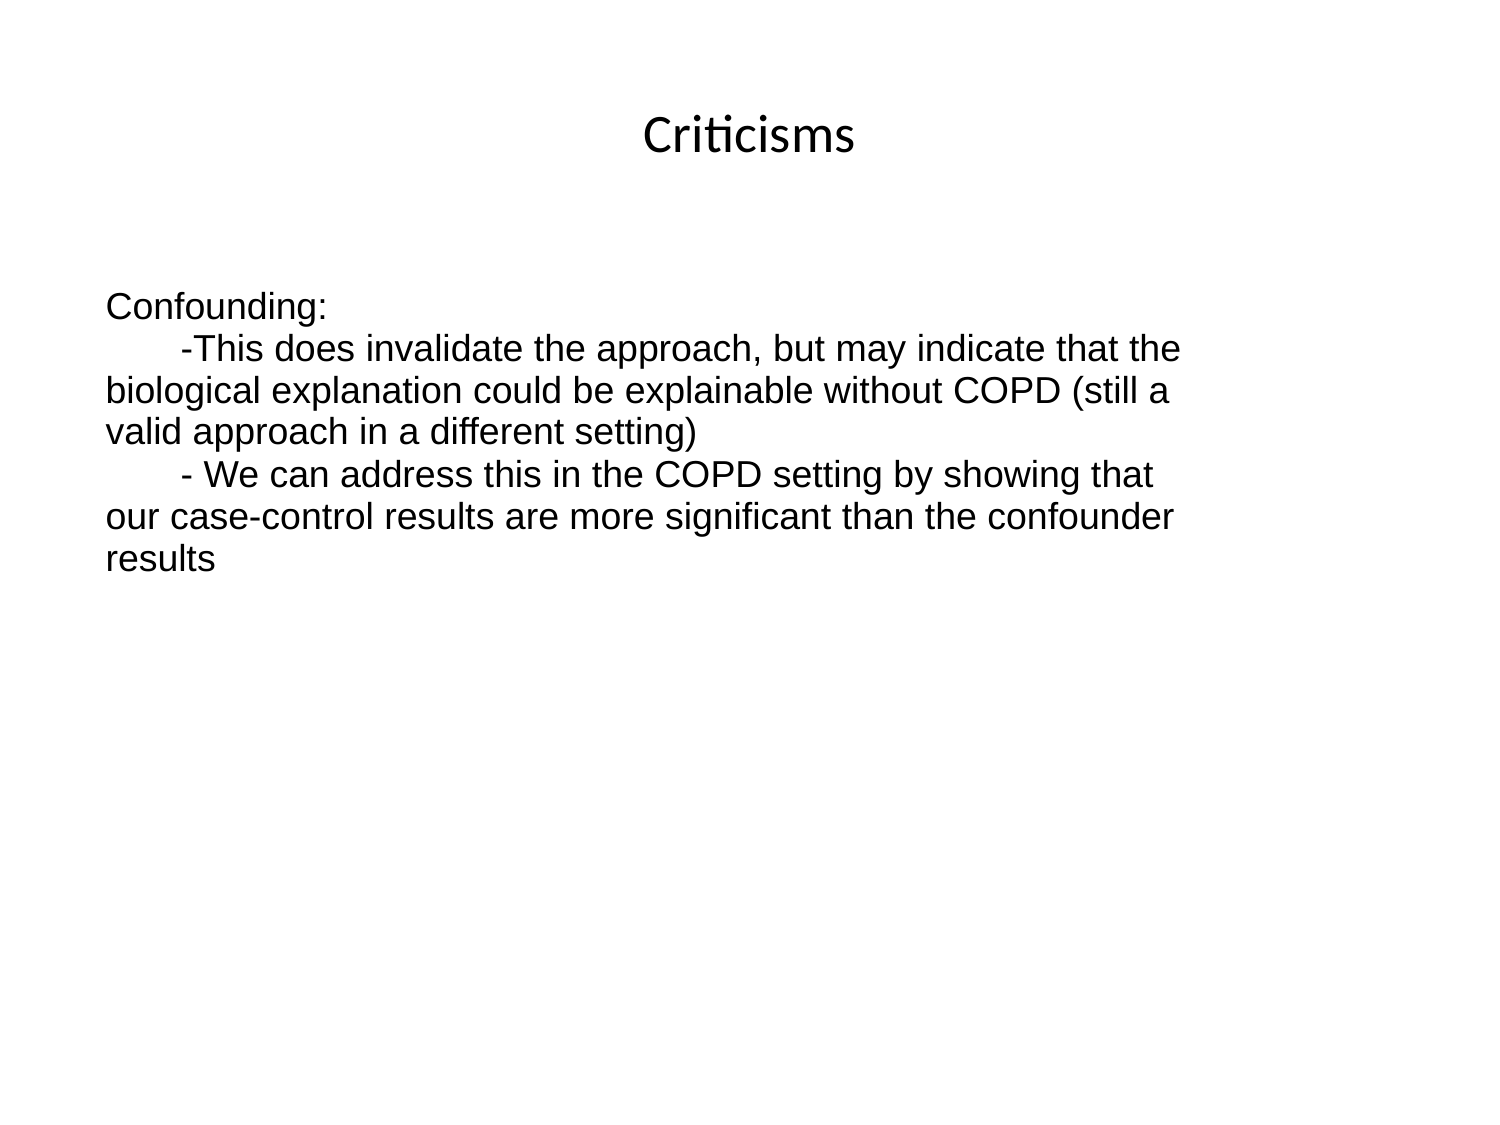

# Criticisms
Confounding:
	-This does invalidate the approach, but may indicate that the biological explanation could be explainable without COPD (still a valid approach in a different setting)
	- We can address this in the COPD setting by showing that our case-control results are more significant than the confounder results